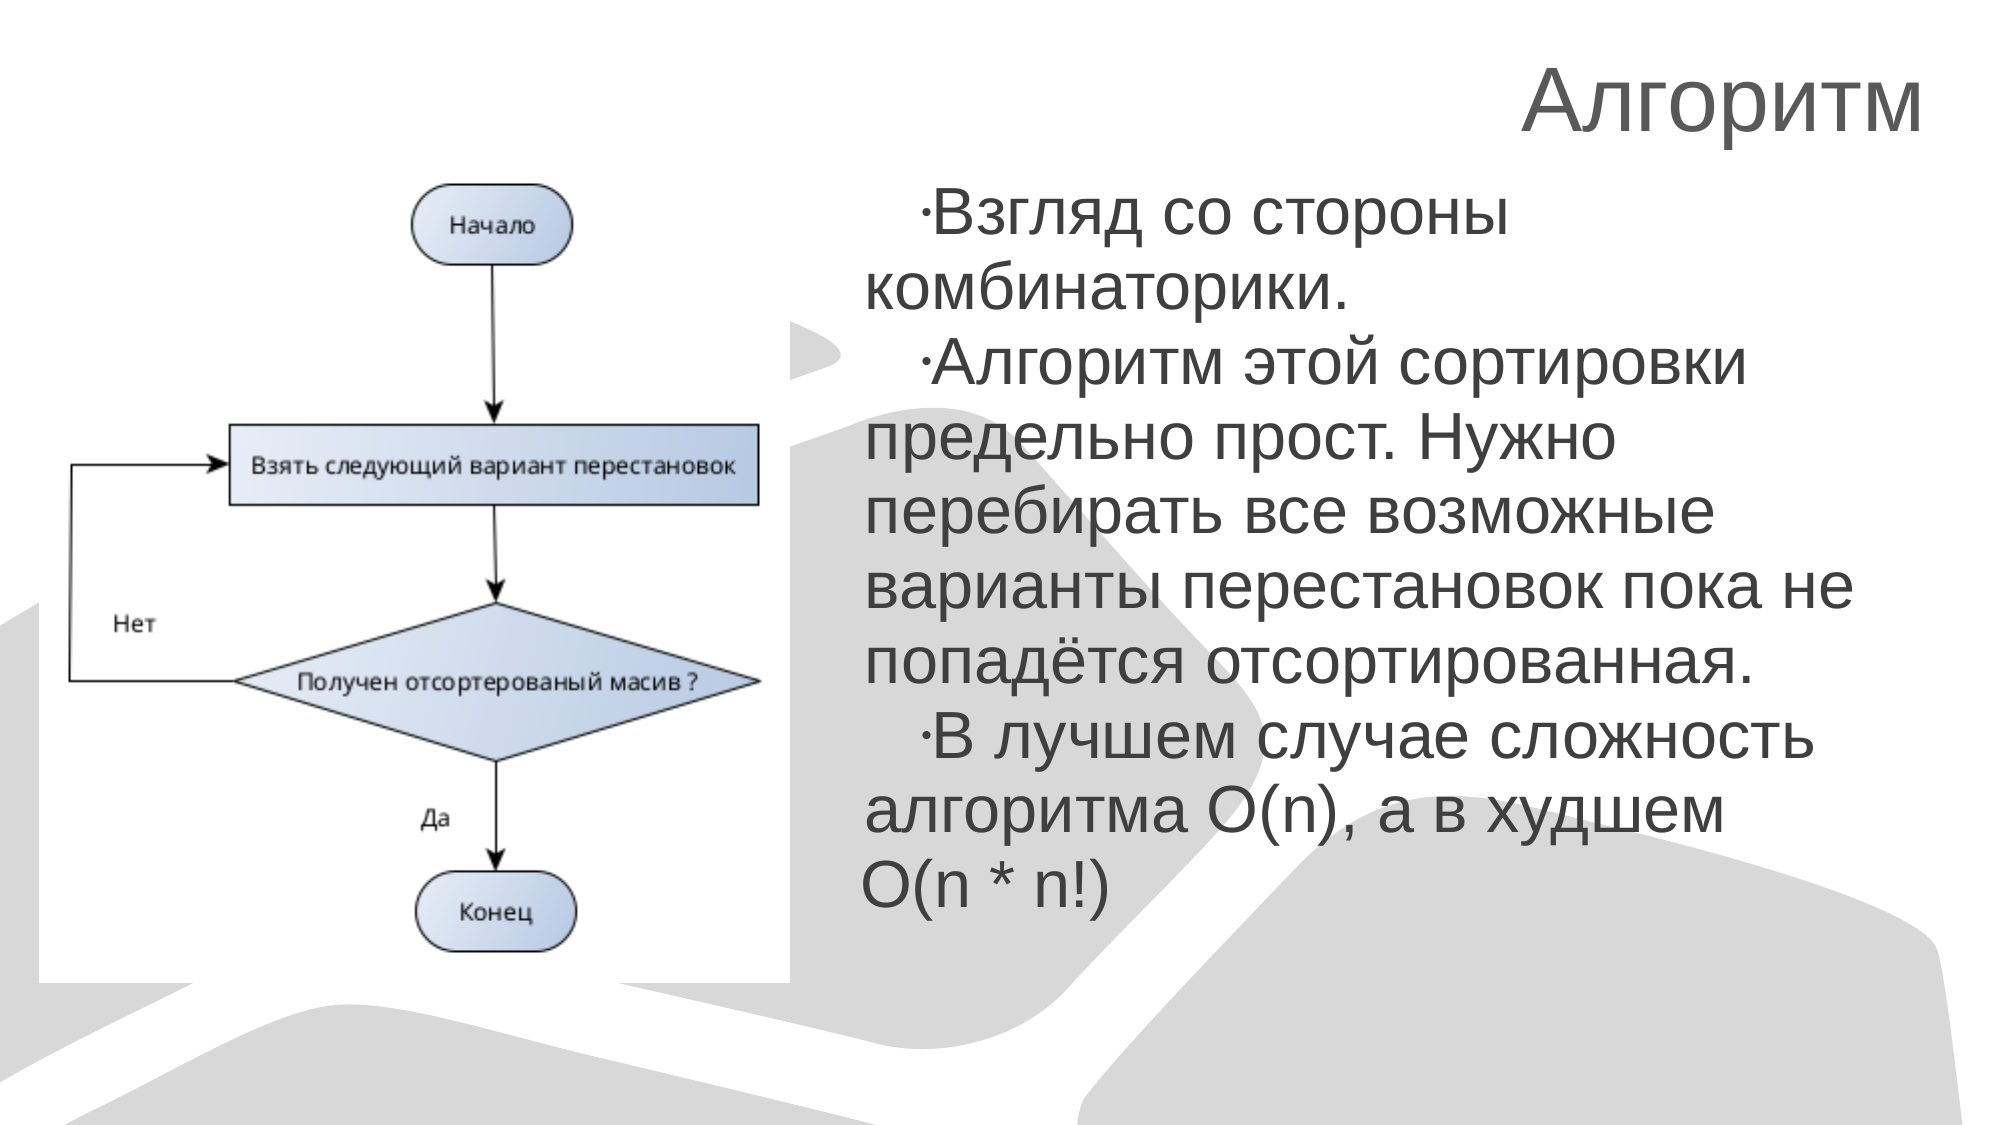

# Алгоритм
Взгляд со стороны комбинаторики.
Алгоритм этой сортировки предельно прост. Нужно перебирать все возможные варианты перестановок пока не попадётся отсортированная.
В лучшем случае сложность алгоритма O(n), а в худшем
 O(n * n!)